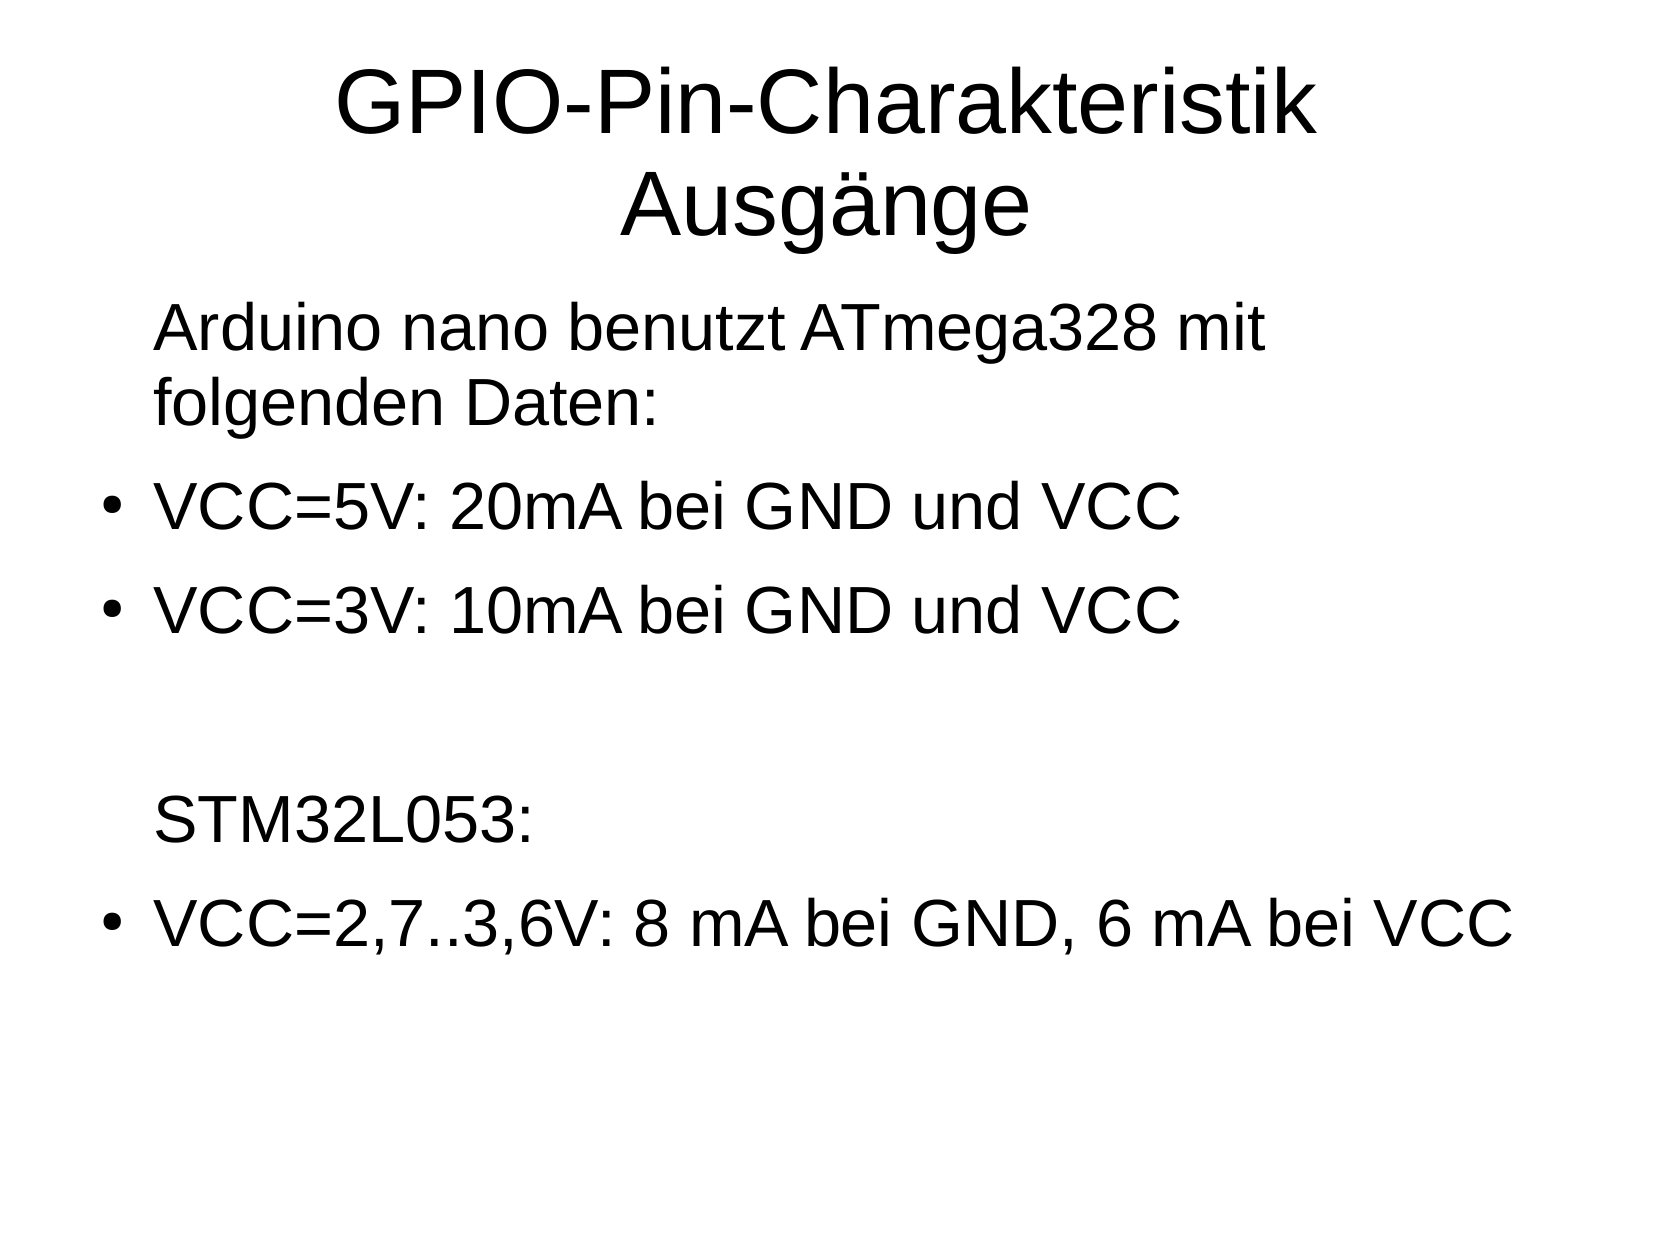

# GPIO-Pin-Charakteristik Ausgänge
Arduino nano benutzt ATmega328 mit folgenden Daten:
VCC=5V: 20mA bei GND und VCC
VCC=3V: 10mA bei GND und VCC
STM32L053:
VCC=2,7..3,6V: 8 mA bei GND, 6 mA bei VCC